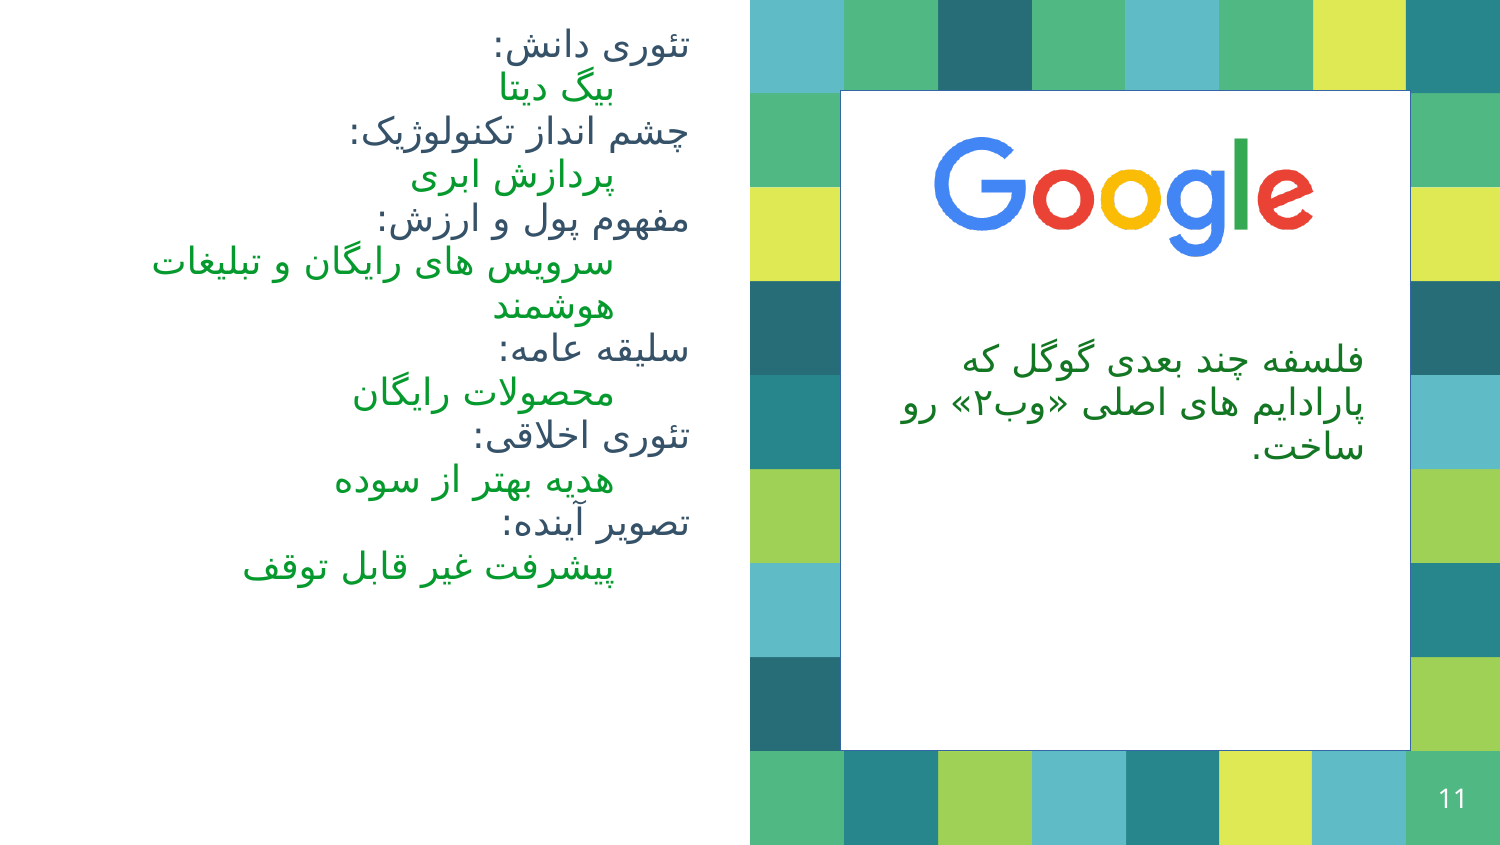

تئوری دانش:
 		بیگ دیتا
چشم انداز تکنولوژیک:
		پردازش ابری
مفهوم پول و ارزش:
		سرویس های رایگان و تبلیغات 			هوشمند
سلیقه عامه:
		محصولات رایگان
تئوری اخلاقی:
		هدیه بهتر از سوده
تصویر آینده:
		پیشرفت غیر قابل توقف
فلسفه چند بعدی گوگل که پارادایم های اصلی «وب۲» رو ساخت.
11